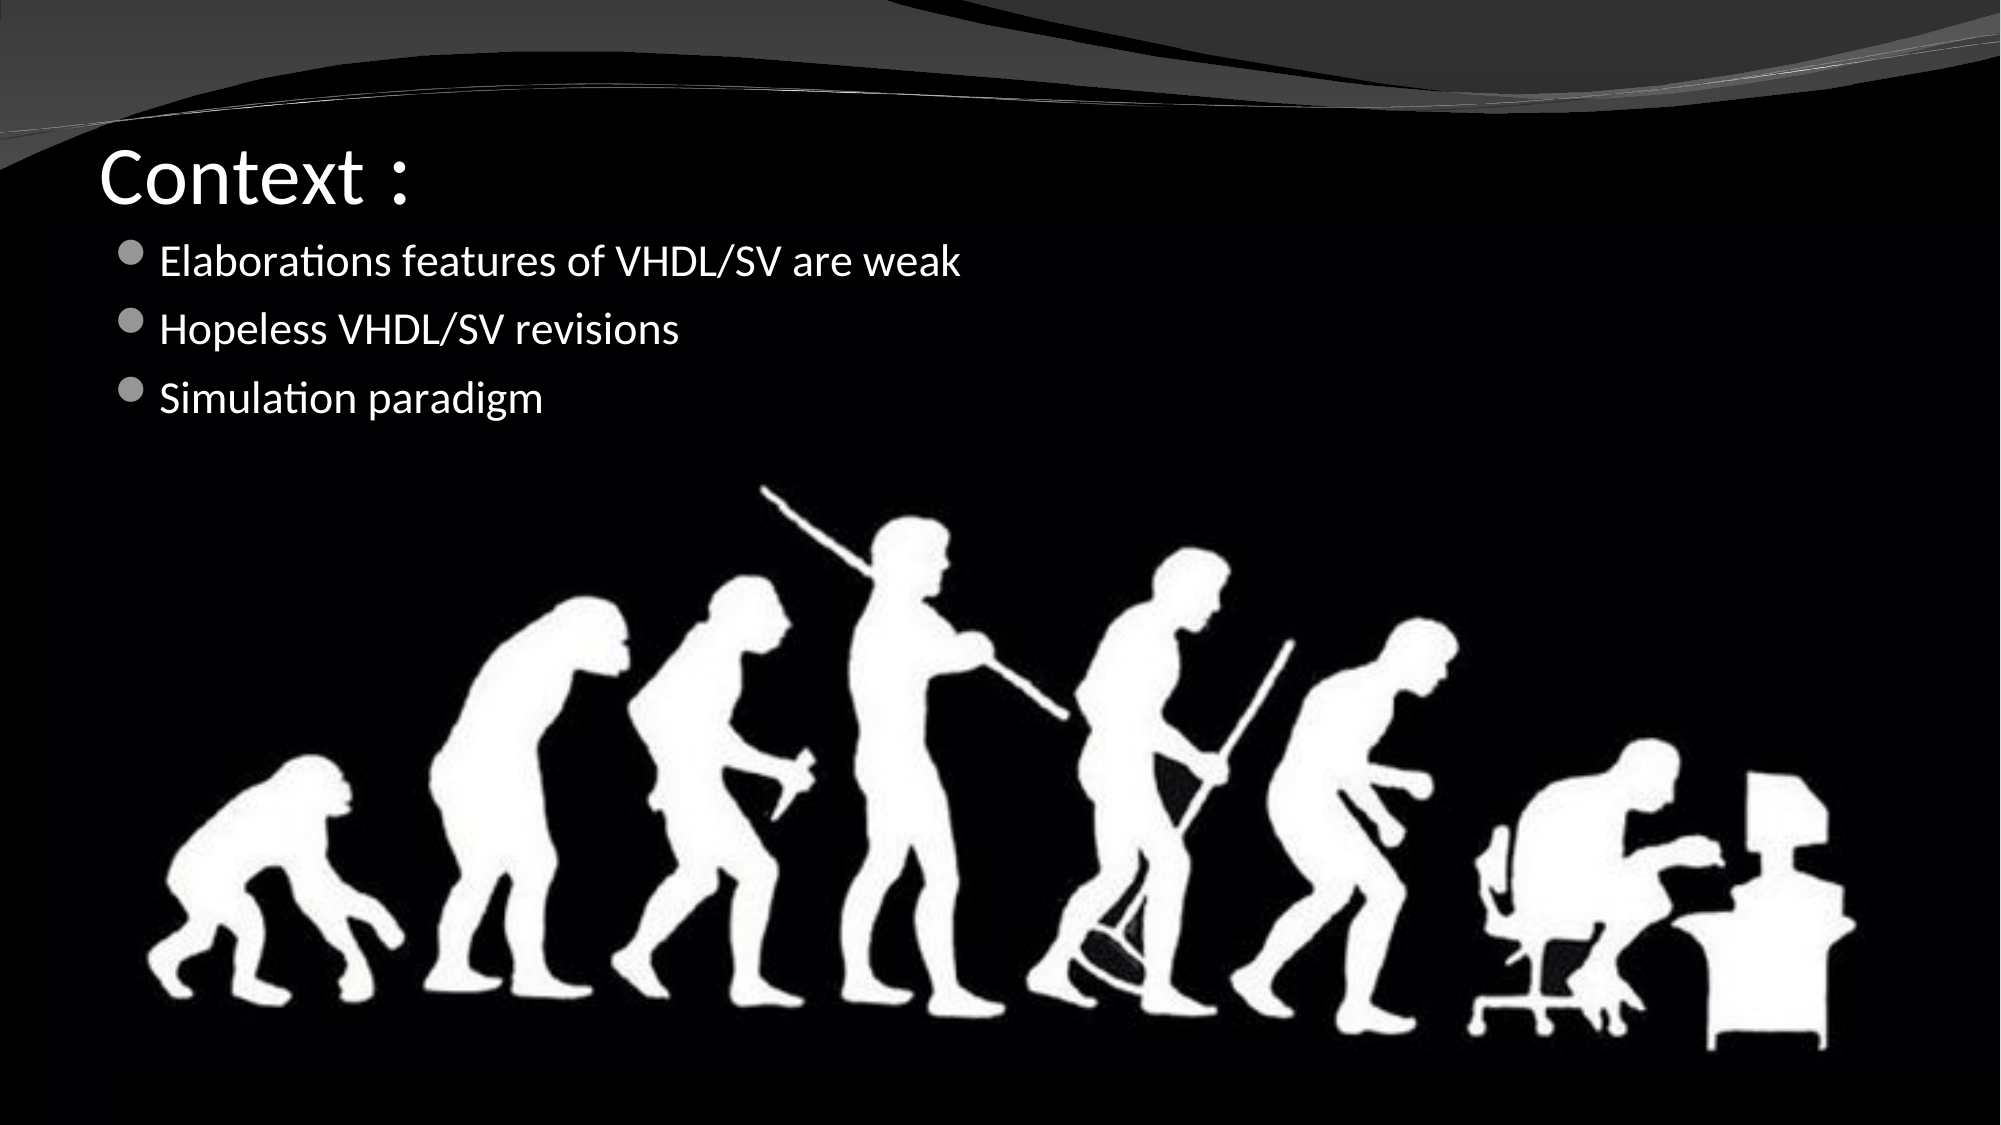

Context :
# Elaborations features of VHDL/SV are weak
Hopeless VHDL/SV revisions
Simulation paradigm